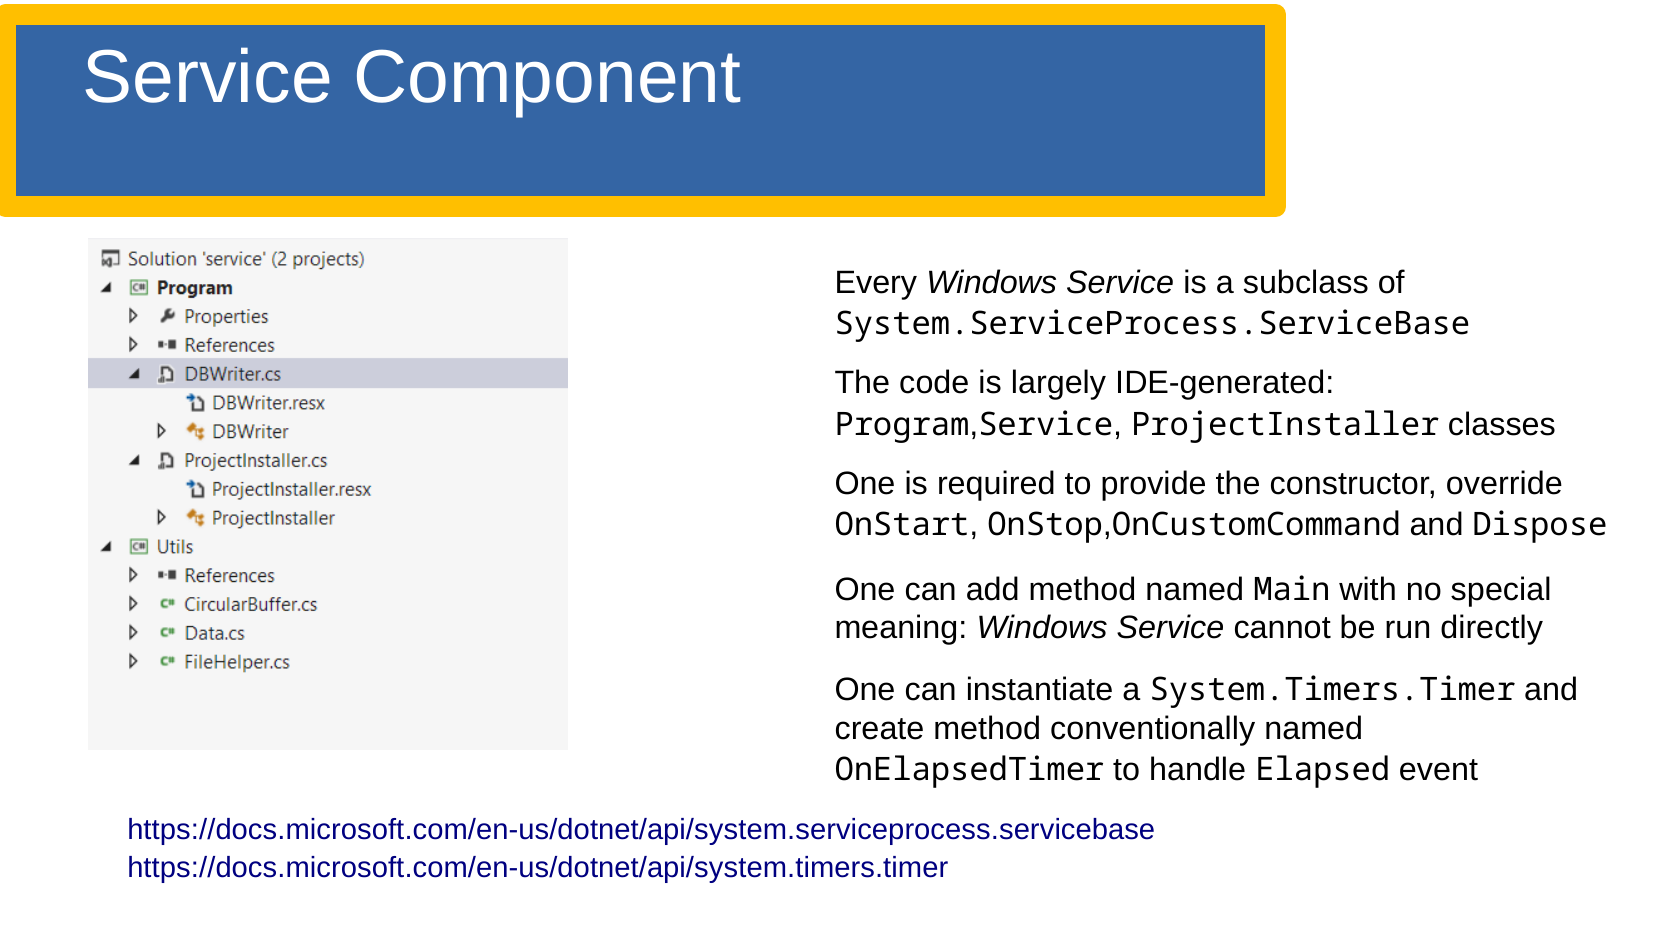

# Service Component
Every Windows Service is a subclass of System.ServiceProcess.ServiceBase
The code is largely IDE-generated: Program,Service, ProjectInstaller classes
One is required to provide the constructor, override OnStart, OnStop,OnCustomCommand and Dispose
One can add method named Main with no special meaning: Windows Service cannot be run directly
One can instantiate a System.Timers.Timer and create method conventionally named OnElapsedTimer to handle Elapsed event
https://docs.microsoft.com/en-us/dotnet/api/system.serviceprocess.servicebase
https://docs.microsoft.com/en-us/dotnet/api/system.timers.timer